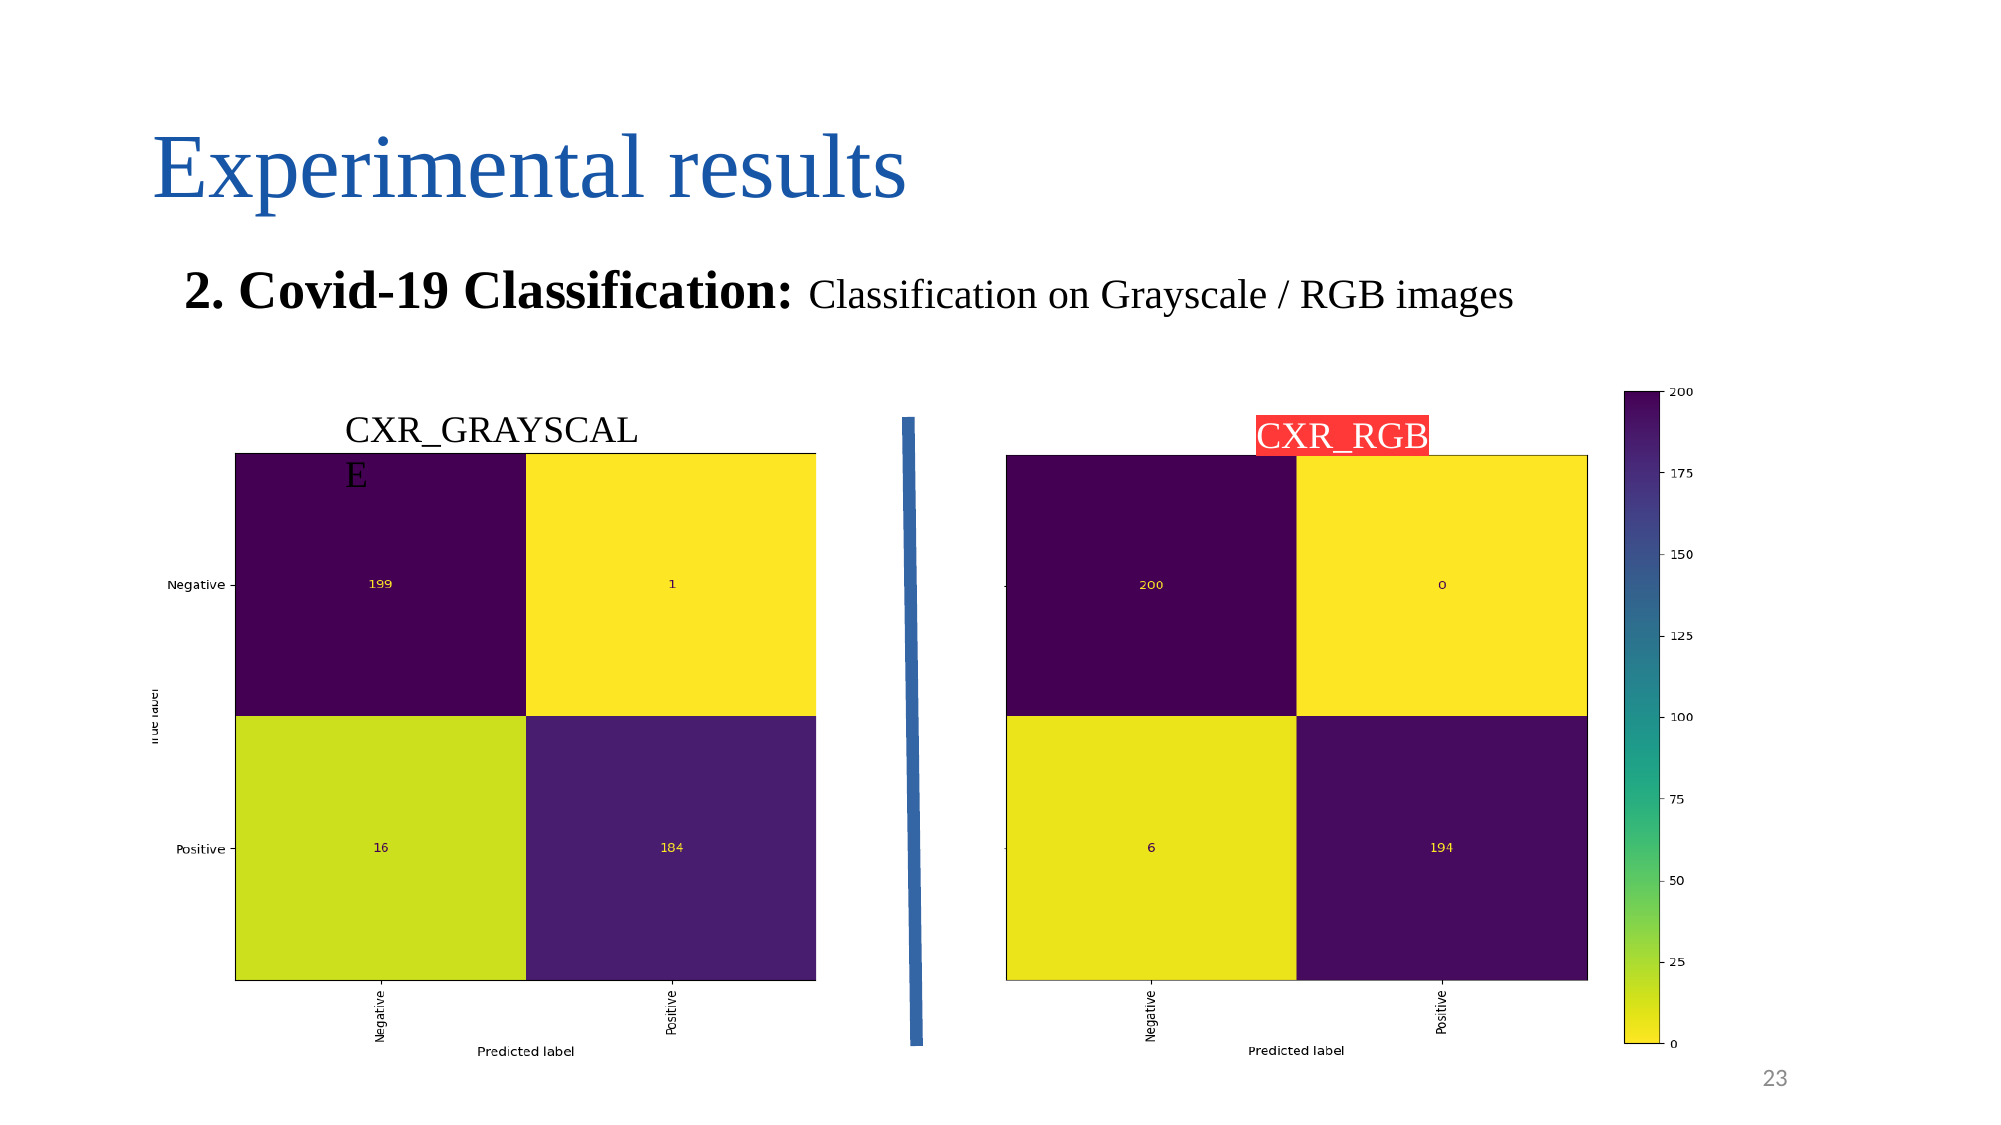

Experimental results
2. Covid-19 Classification: Classification on Grayscale / RGB images
CXR_GRAYSCALE
CXR_RGB